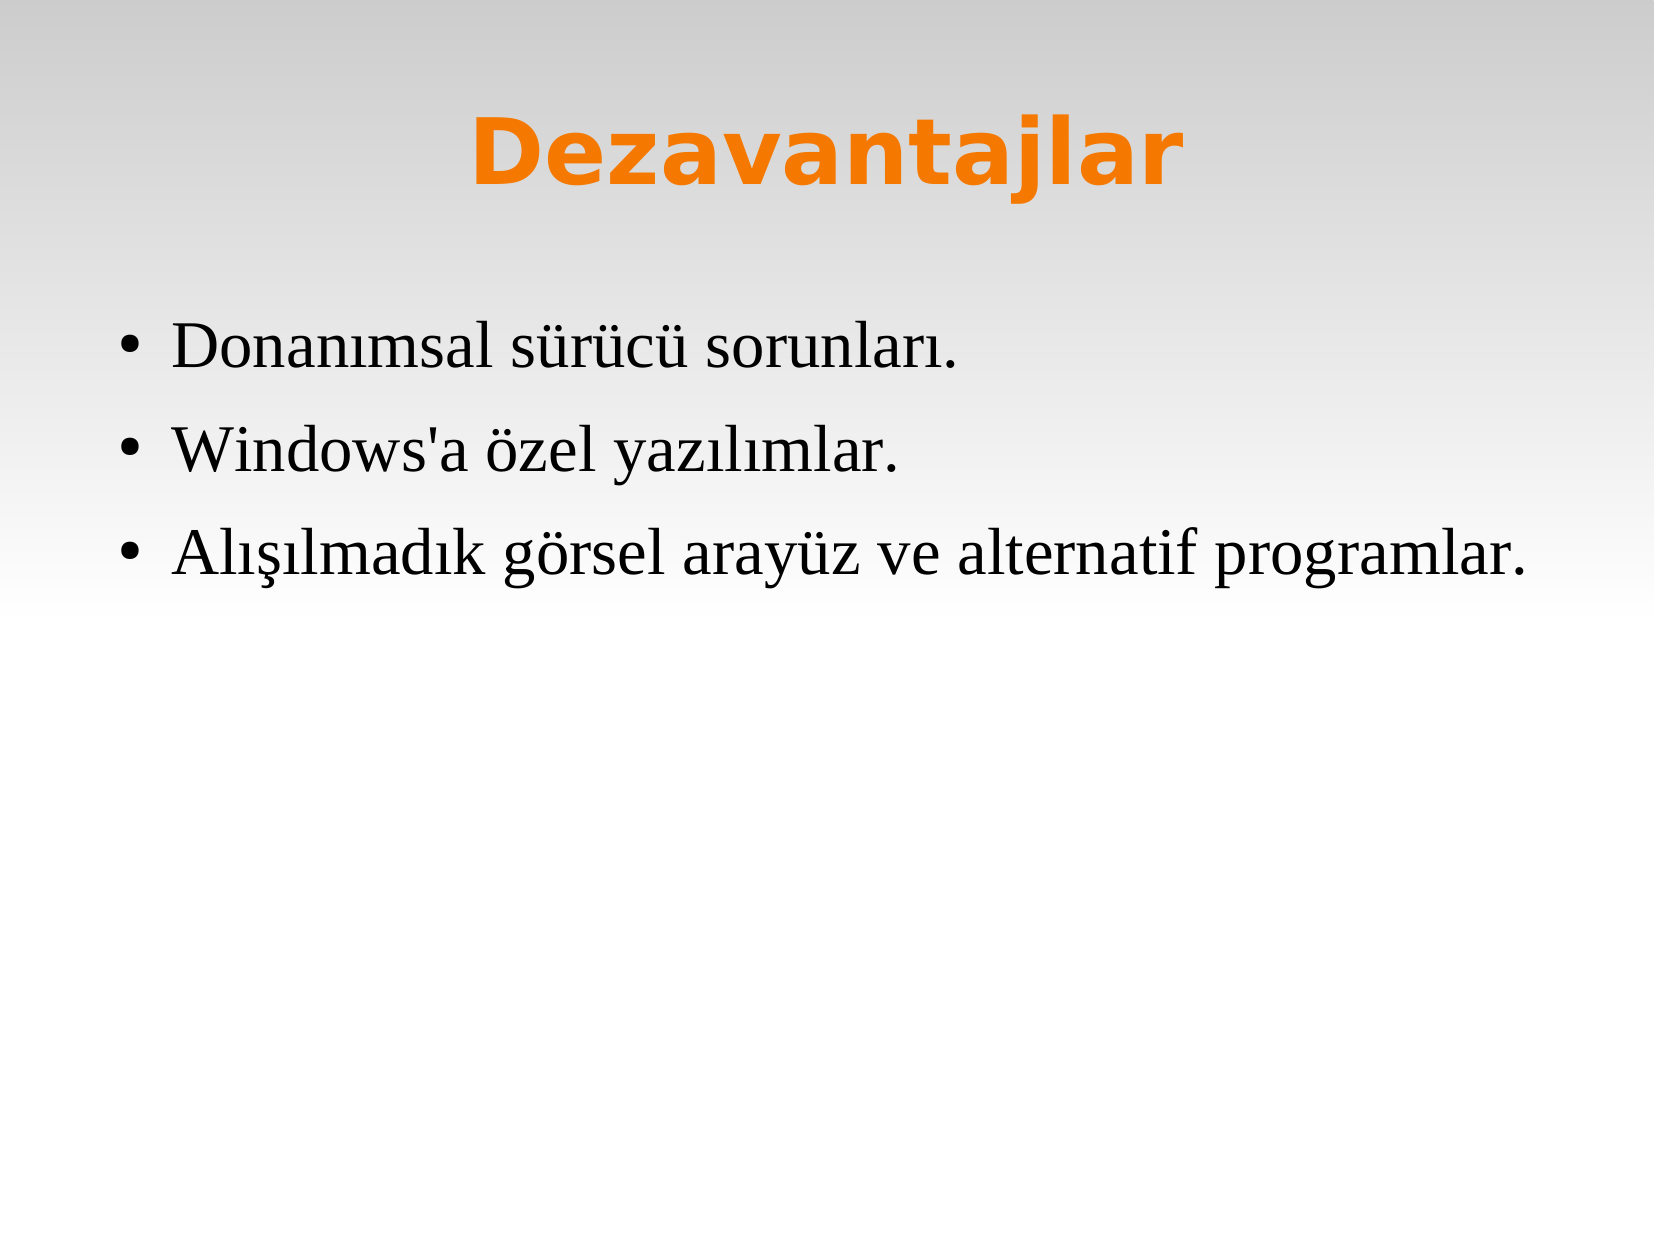

# Dezavantajlar
Donanımsal sürücü sorunları.
Windows'a özel yazılımlar.
Alışılmadık görsel arayüz ve alternatif programlar.